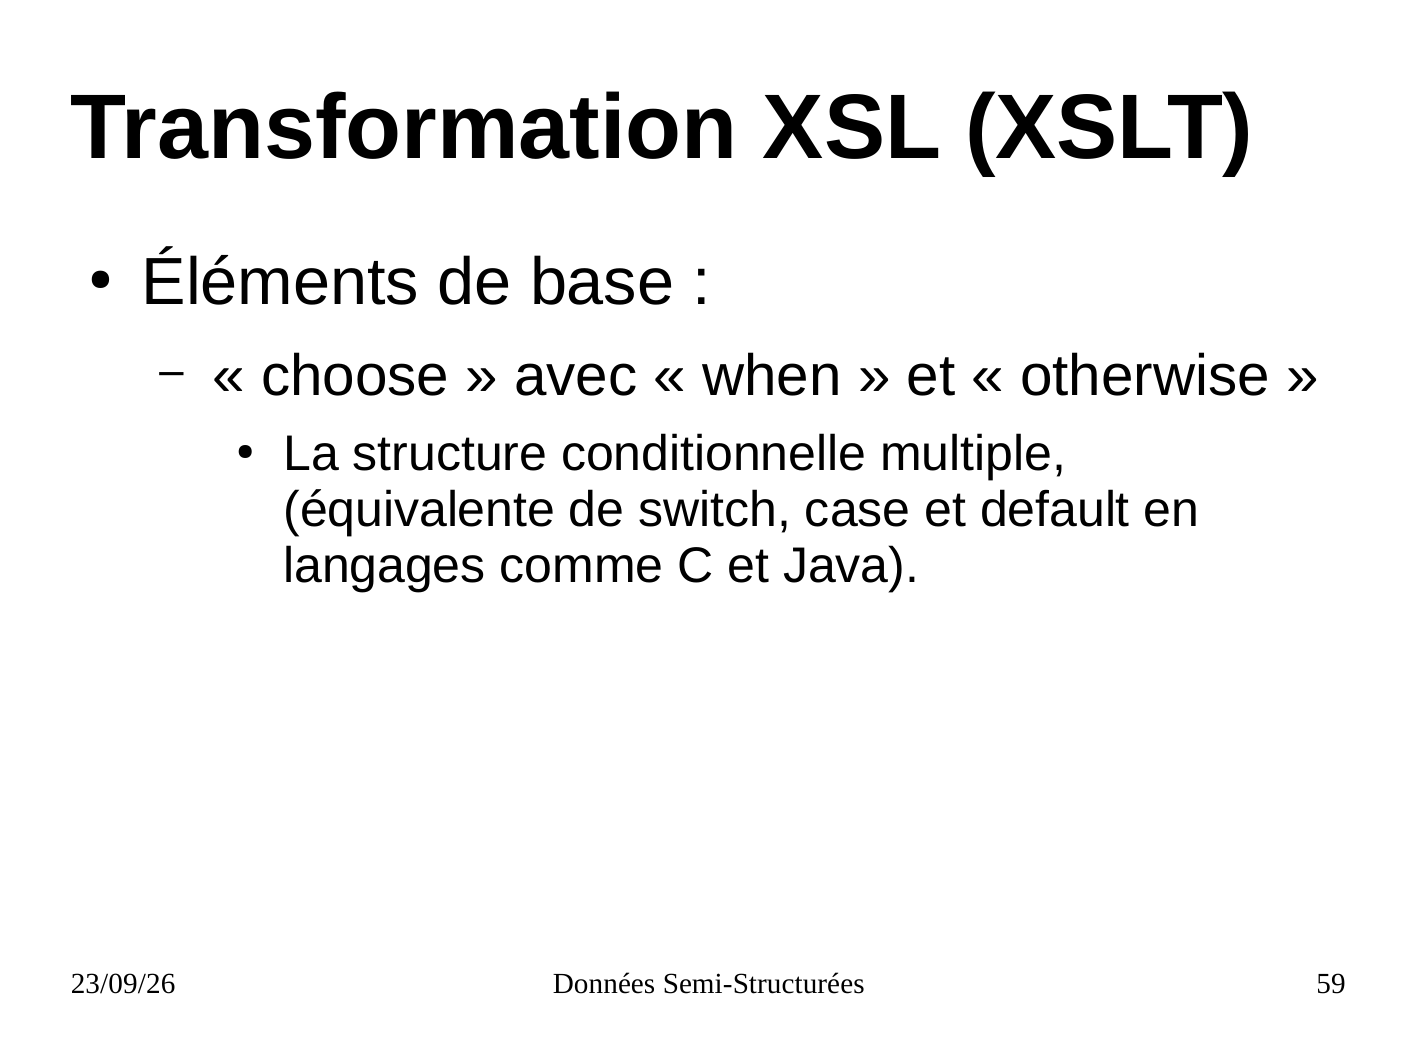

# Transformation XSL (XSLT)
Éléments de base :
« choose » avec « when » et « otherwise »
La structure conditionnelle multiple, (équivalente de switch, case et default en langages comme C et Java).
Données Semi-Structurées
59